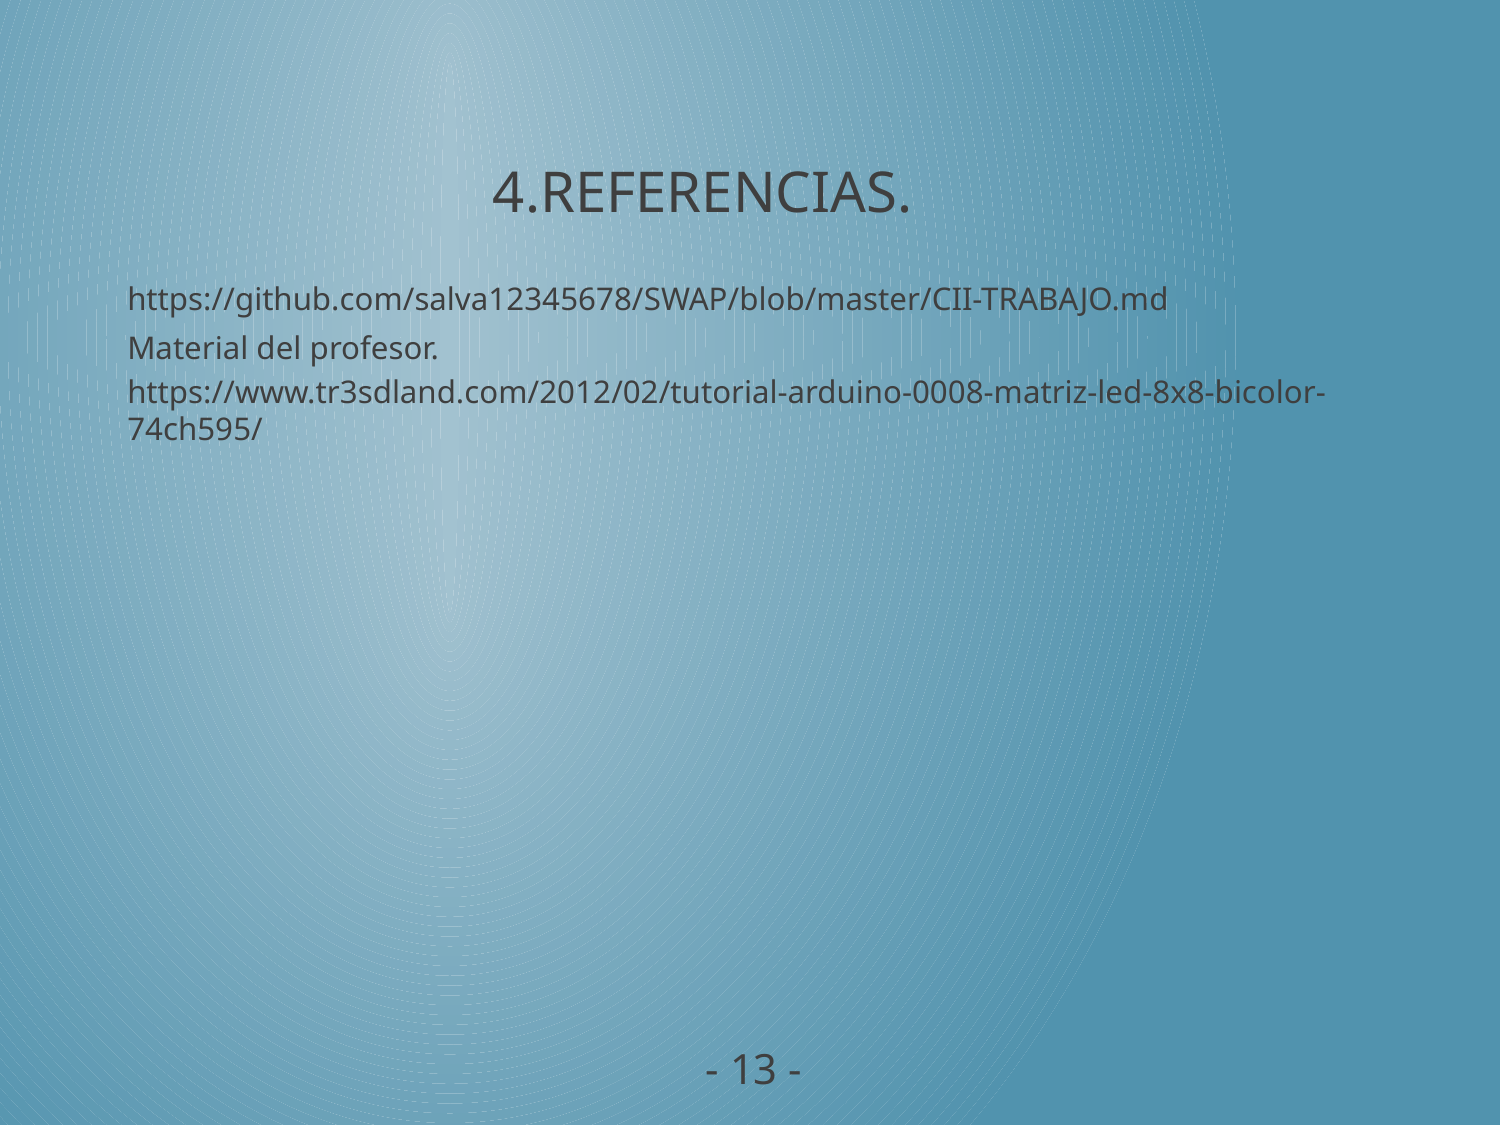

# 4.REFERENCIAS.
https://github.com/salva12345678/SWAP/blob/master/CII-TRABAJO.md
Material del profesor.
https://www.tr3sdland.com/2012/02/tutorial-arduino-0008-matriz-led-8x8-bicolor-74ch595/
- 13 -